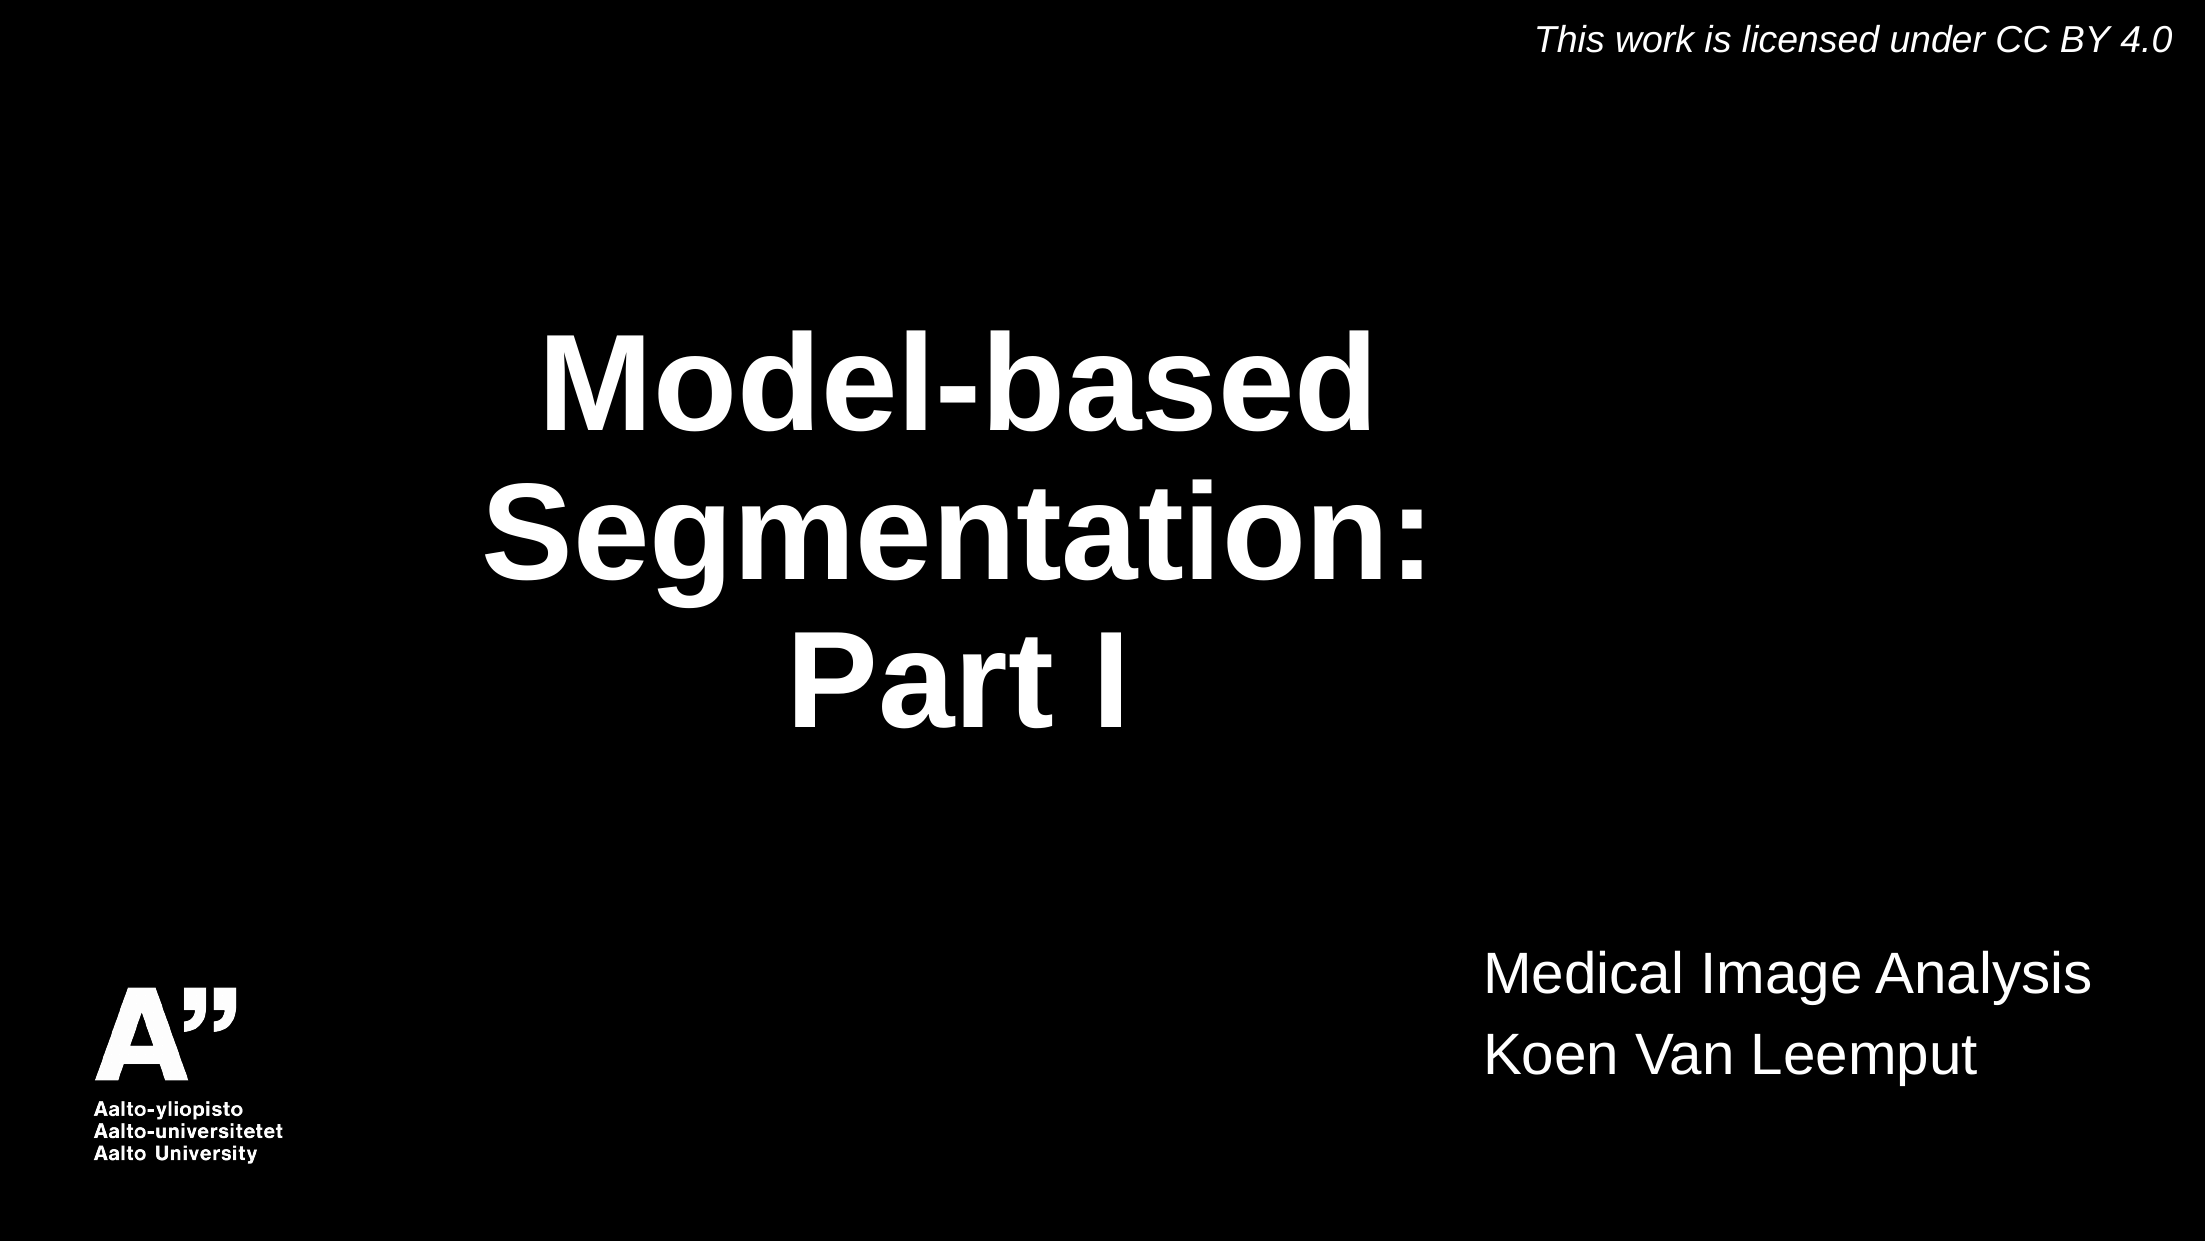

This work is licensed under CC BY 4.0
# Model-based Segmentation:
Part I
Medical Image Analysis
Koen Van Leemput